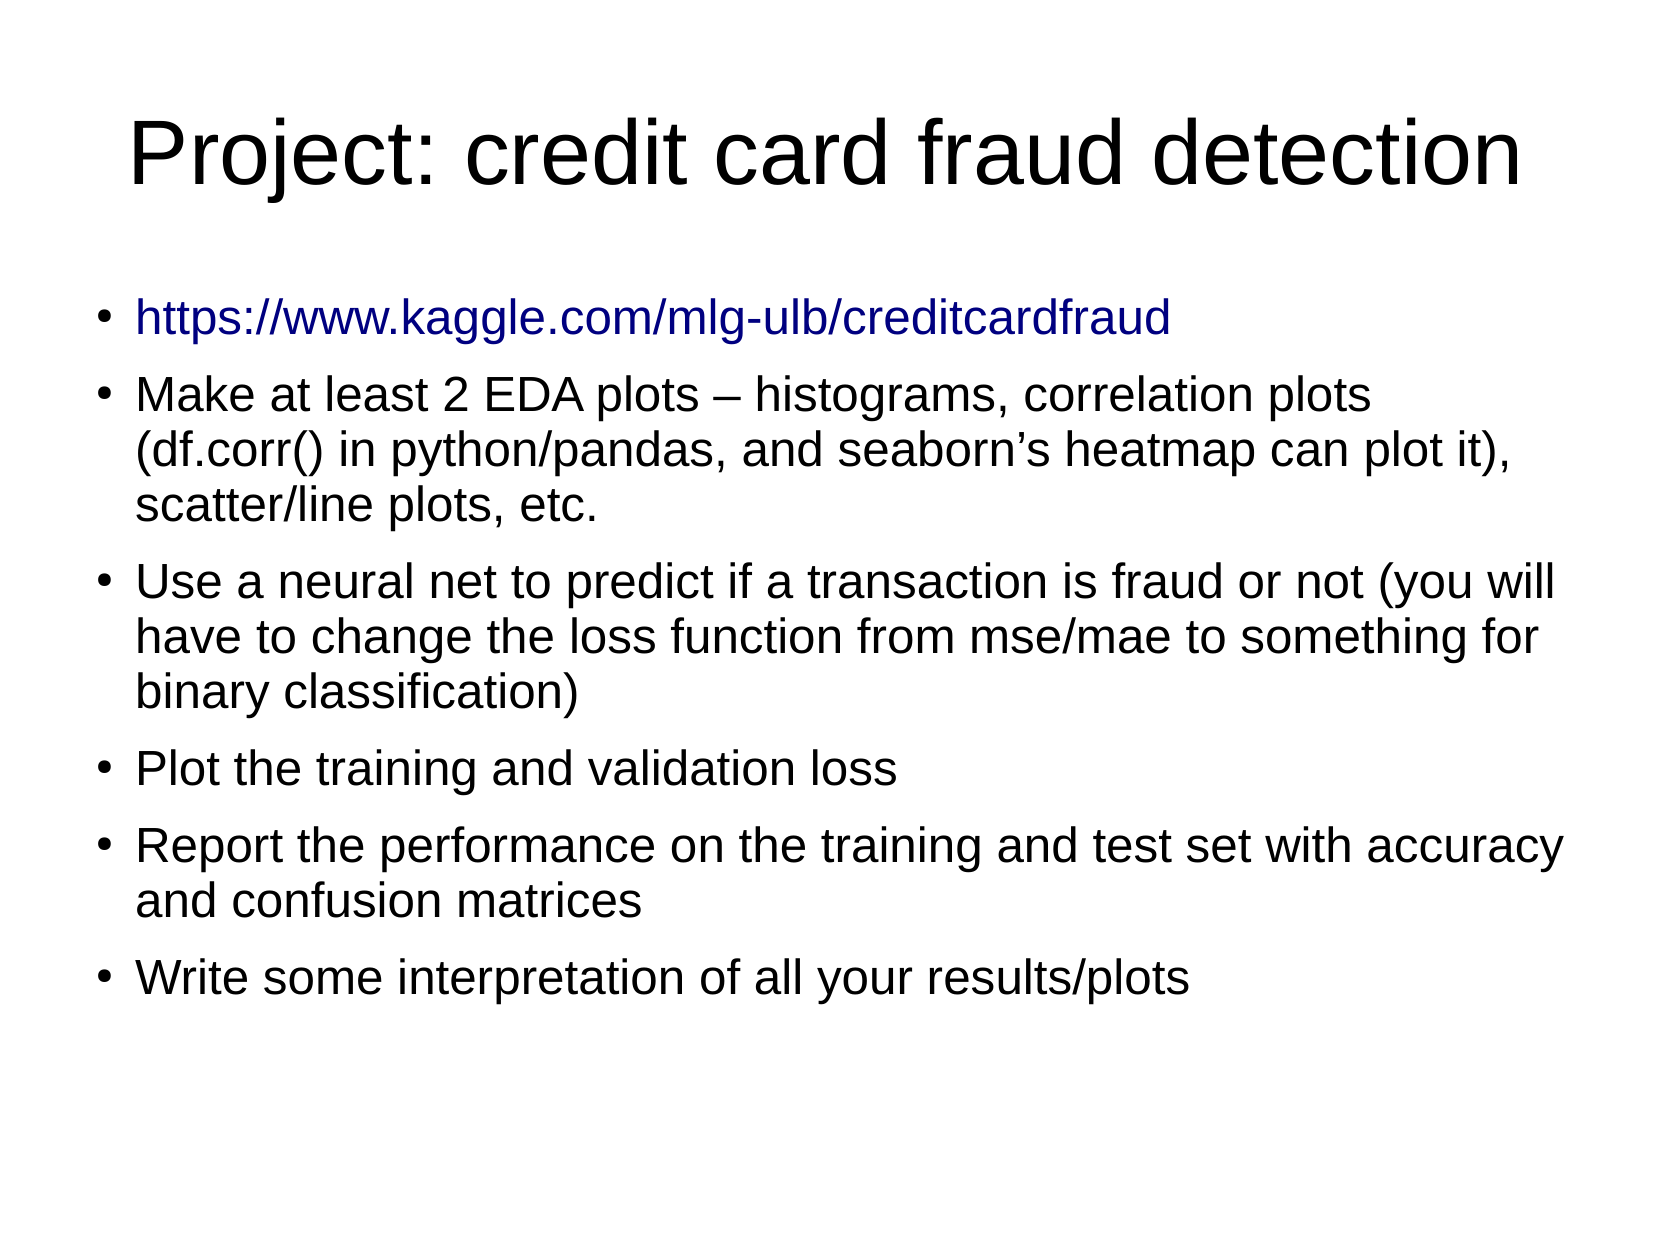

# Project: credit card fraud detection
https://www.kaggle.com/mlg-ulb/creditcardfraud
Make at least 2 EDA plots – histograms, correlation plots (df.corr() in python/pandas, and seaborn’s heatmap can plot it), scatter/line plots, etc.
Use a neural net to predict if a transaction is fraud or not (you will have to change the loss function from mse/mae to something for binary classification)
Plot the training and validation loss
Report the performance on the training and test set with accuracy and confusion matrices
Write some interpretation of all your results/plots